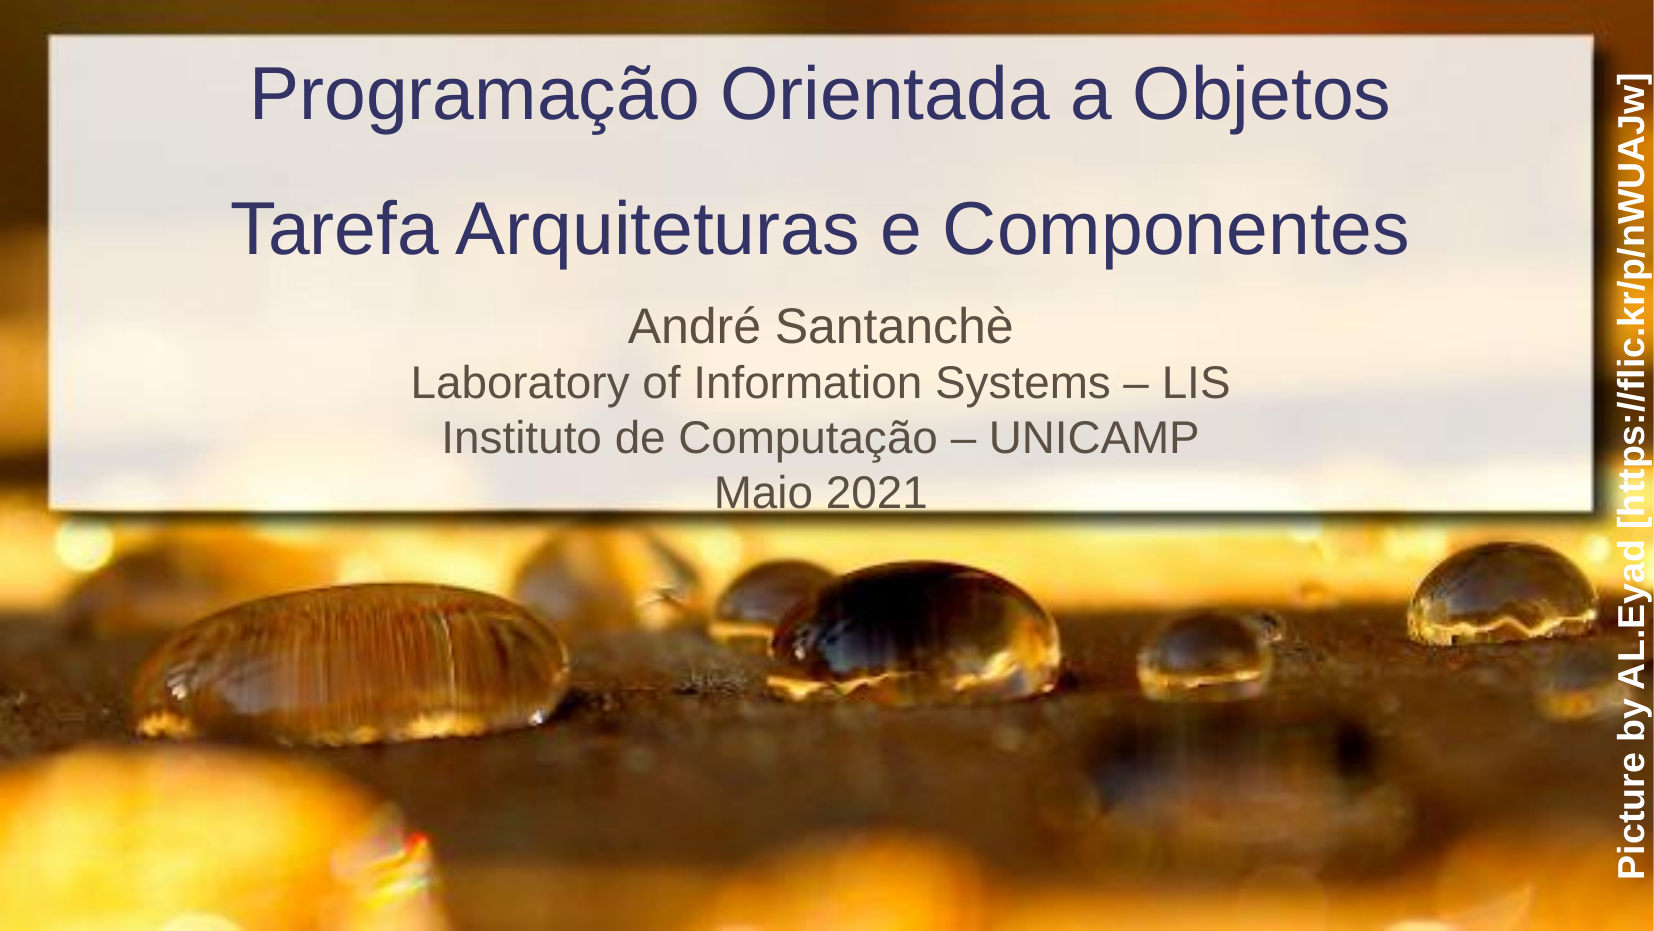

Programação Orientada a Objetos
Tarefa Arquiteturas e Componentes
André Santanchè
Laboratory of Information Systems – LIS
Instituto de Computação – UNICAMP
Maio 2021
Picture by AL.Eyad [https://flic.kr/p/nWUAJw]